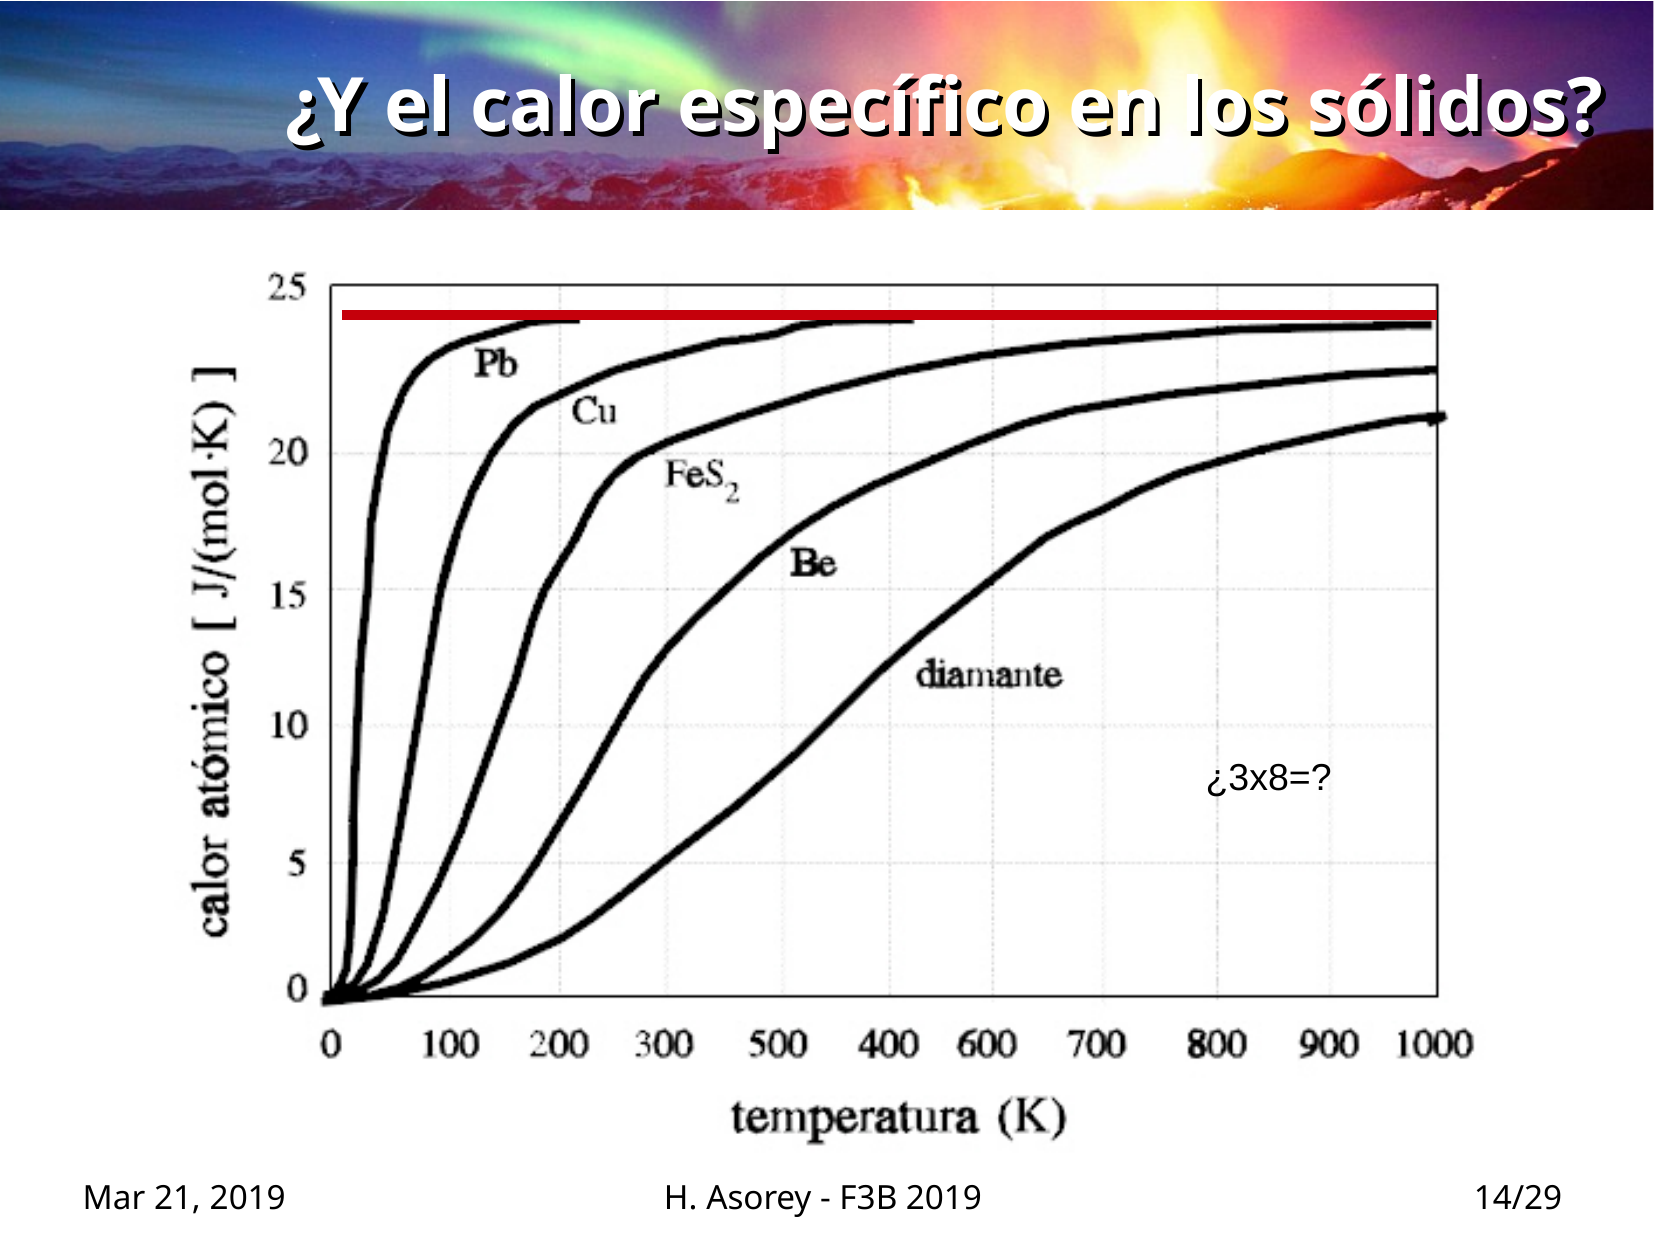

# ¿Y el calor específico en los sólidos?
¿3x8=?
Mar 21, 2019
H. Asorey - F3B 2019
14